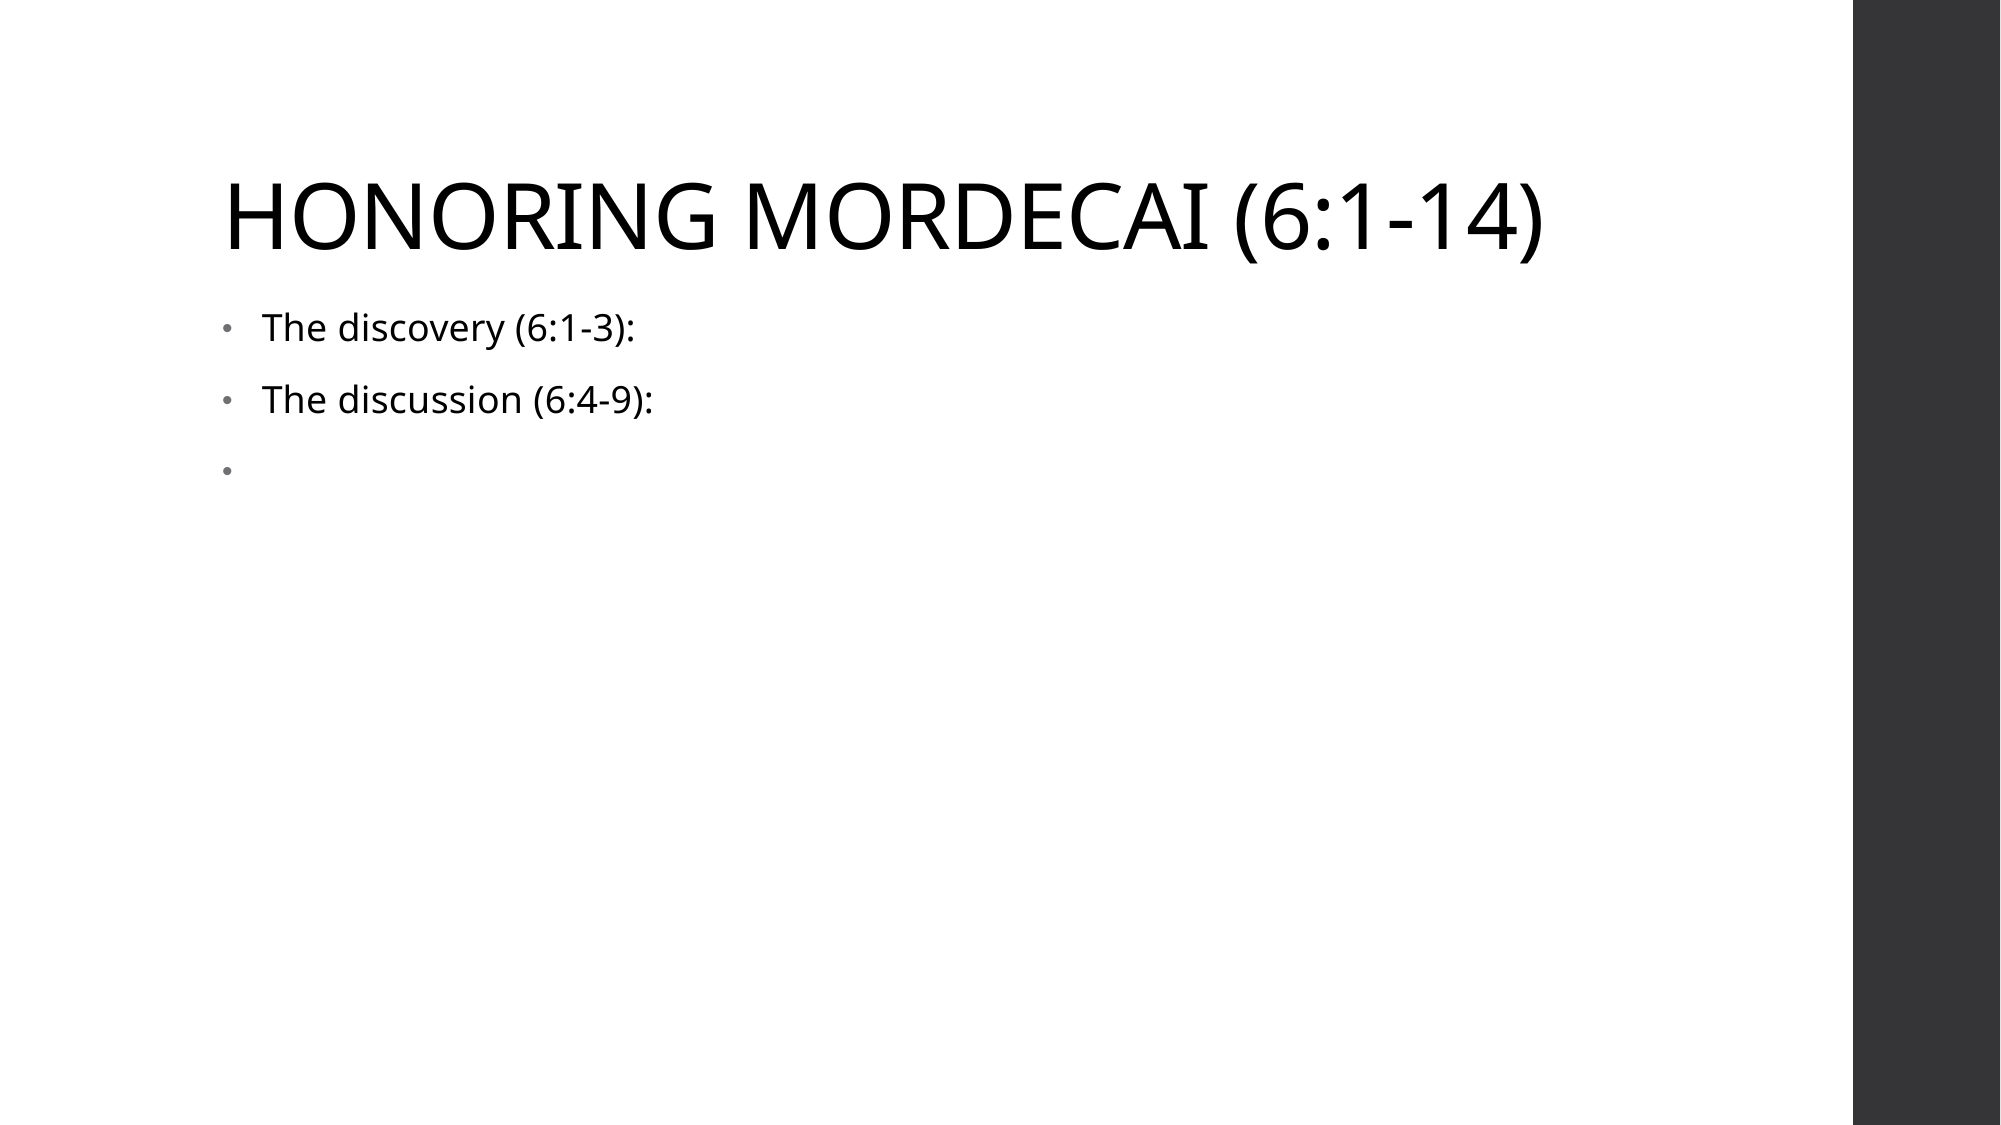

# HONORING MORDECAI (6:1-14)
 The discovery (6:1-3):
 The discussion (6:4-9):